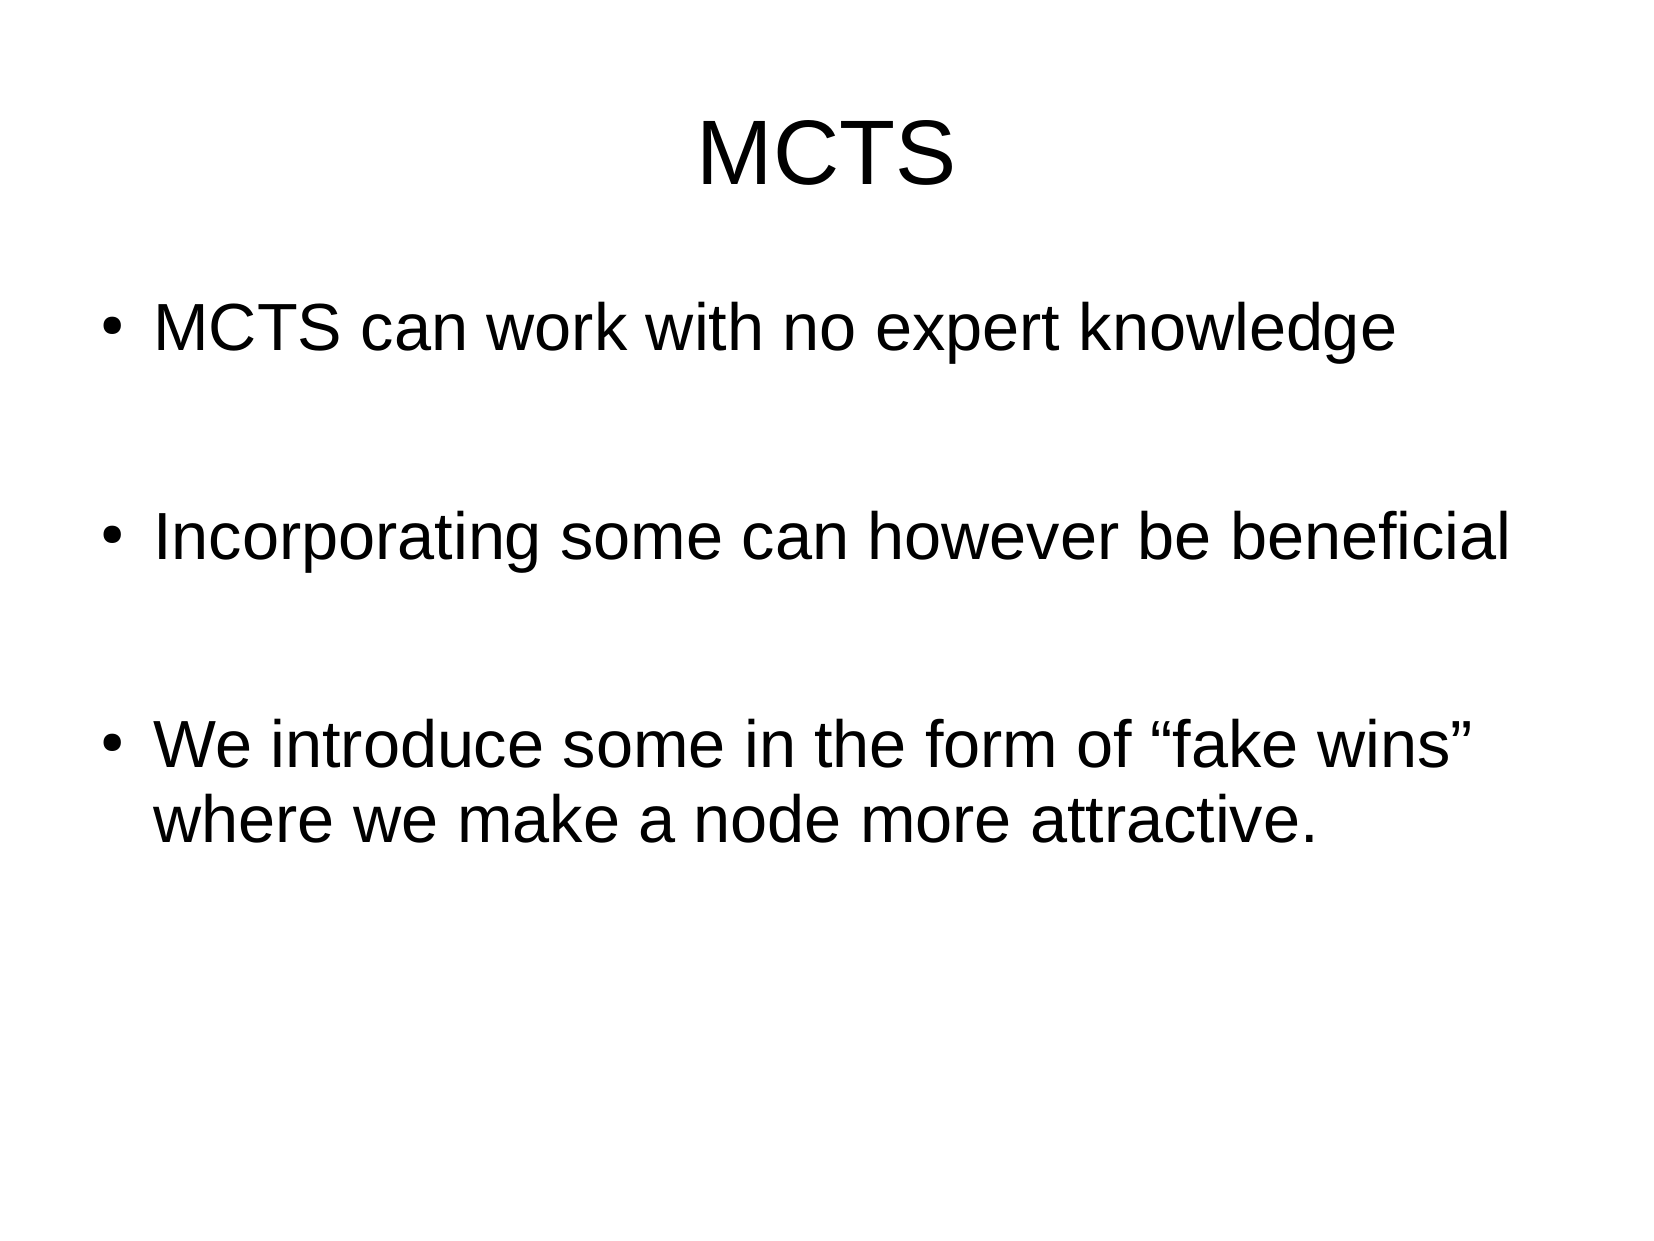

# MCTS
MCTS can work with no expert knowledge
Incorporating some can however be beneficial
We introduce some in the form of “fake wins” where we make a node more attractive.